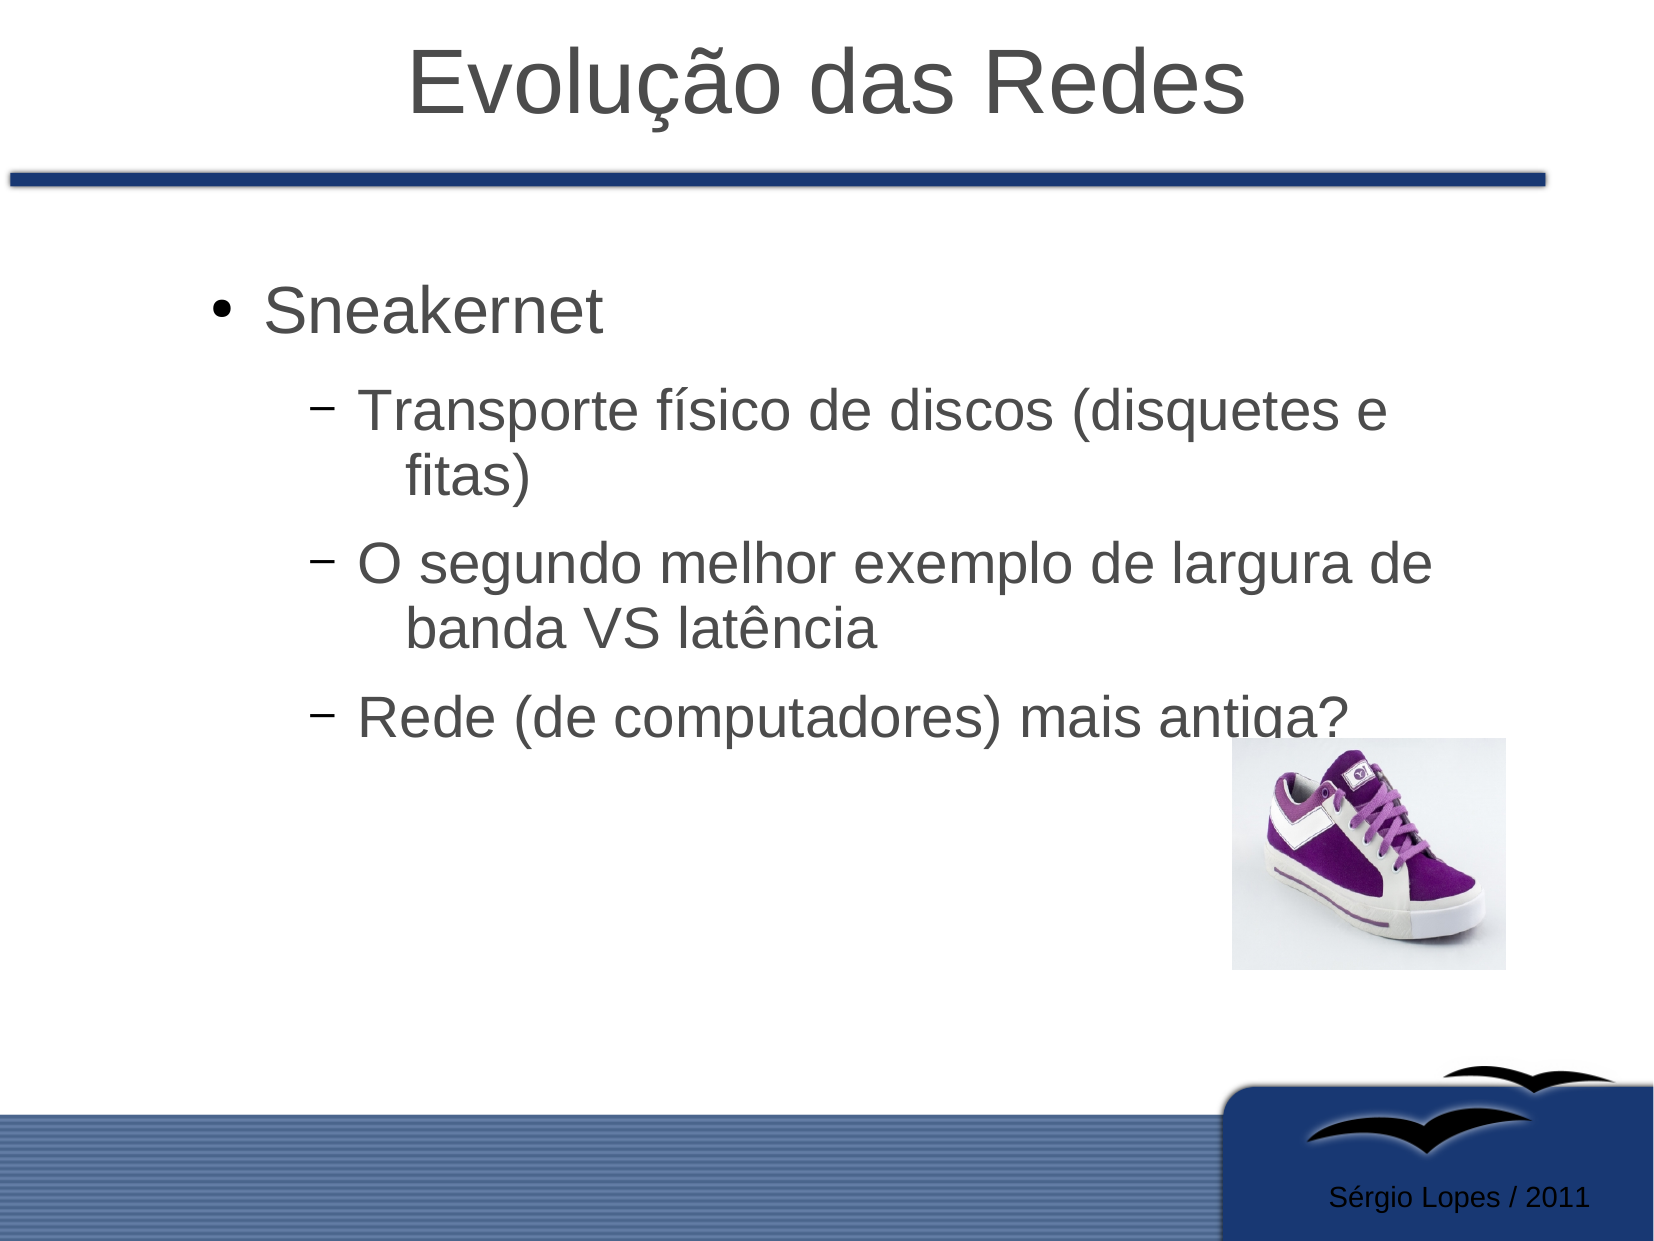

# Evolução das Redes
Sneakernet
Transporte físico de discos (disquetes e fitas)
O segundo melhor exemplo de largura de banda VS latência
Rede (de computadores) mais antiga?
Sérgio Lopes / 2011